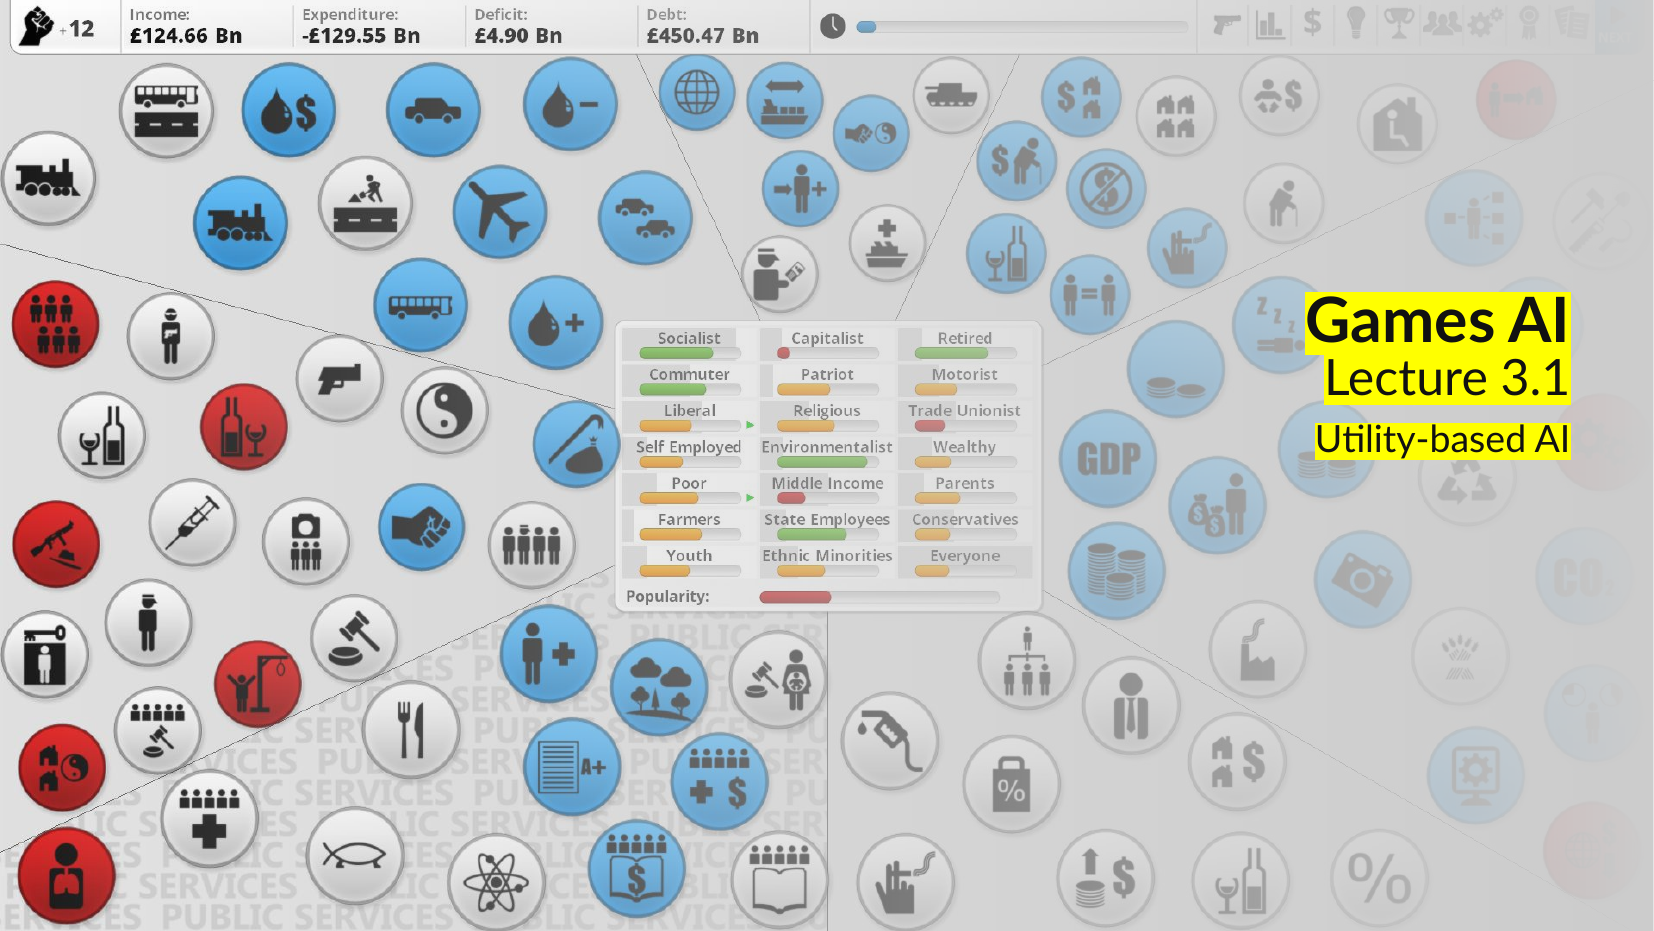

# Games AI
Lecture 3.1
Utility-based AI